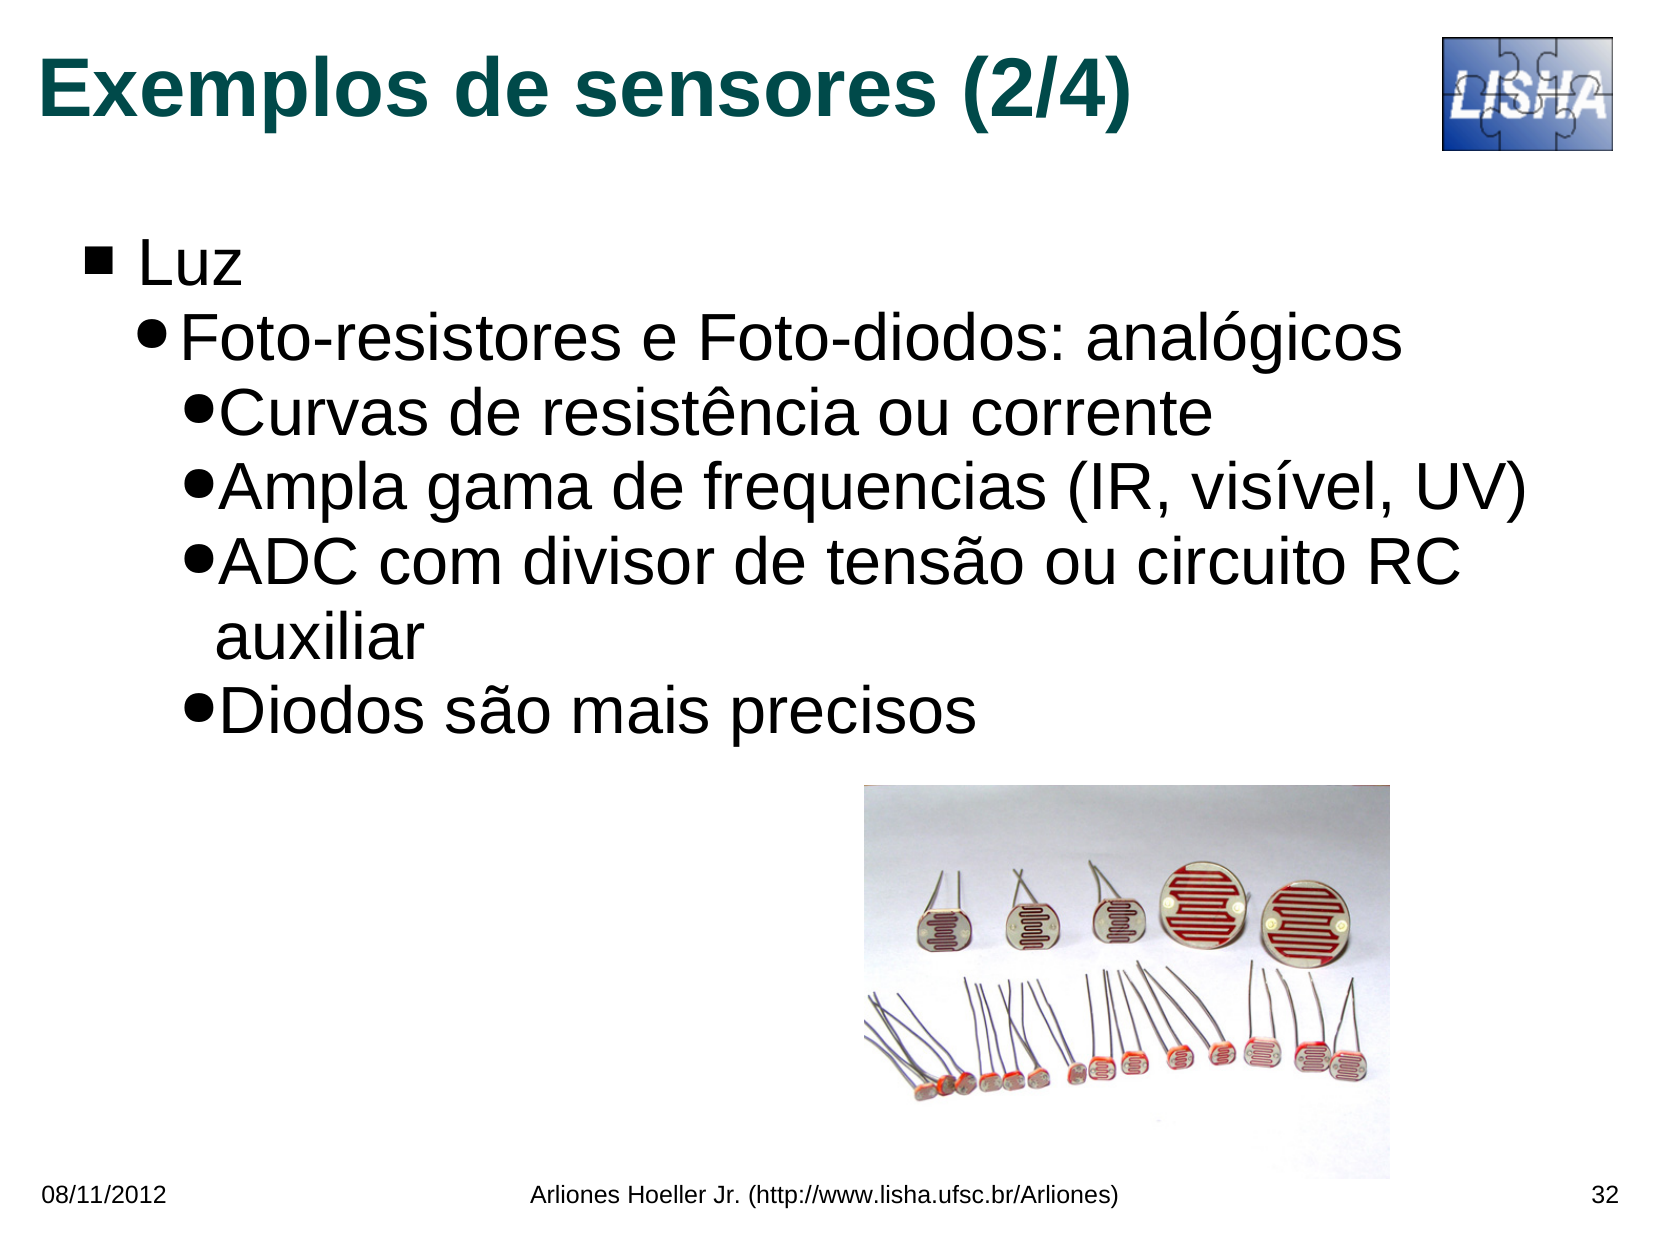

# Exemplos de sensores (2/4)
Luz
Foto-resistores e Foto-diodos: analógicos
Curvas de resistência ou corrente
Ampla gama de frequencias (IR, visível, UV)
ADC com divisor de tensão ou circuito RC auxiliar
Diodos são mais precisos